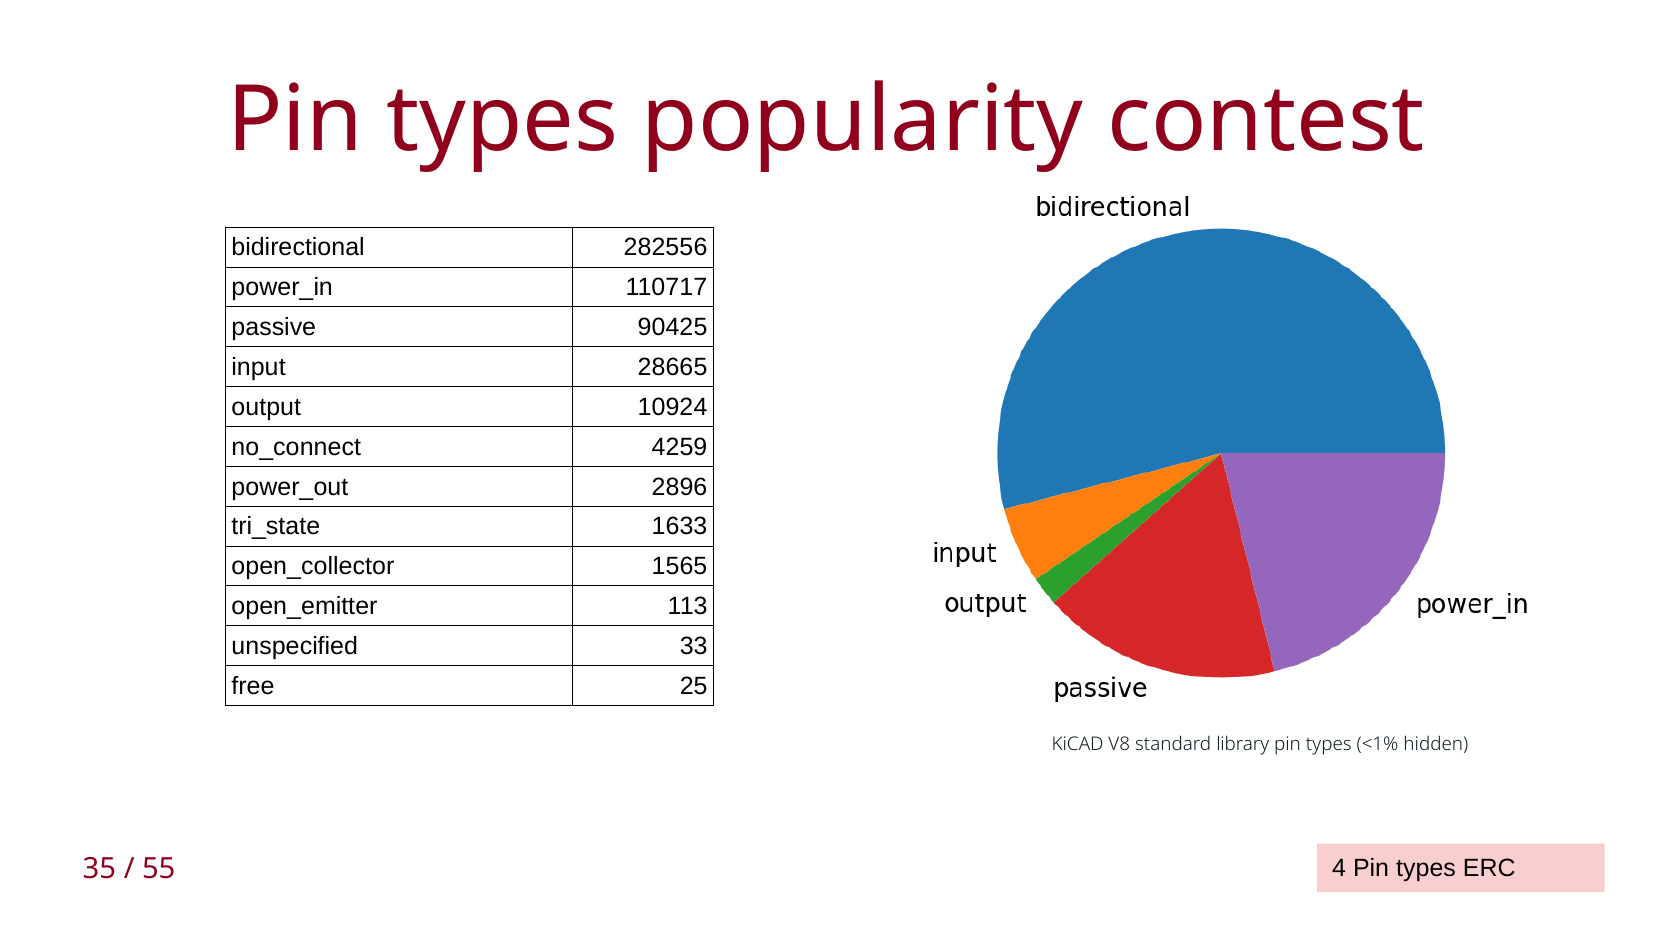

# Pin types popularity contest
| bidirectional | 282556 |
| --- | --- |
| power\_in | 110717 |
| passive | 90425 |
| input | 28665 |
| output | 10924 |
| no\_connect | 4259 |
| power\_out | 2896 |
| tri\_state | 1633 |
| open\_collector | 1565 |
| open\_emitter | 113 |
| unspecified | 33 |
| free | 25 |
KiCAD V8 standard library pin types (<1% hidden)
4 Pin types ERC
35